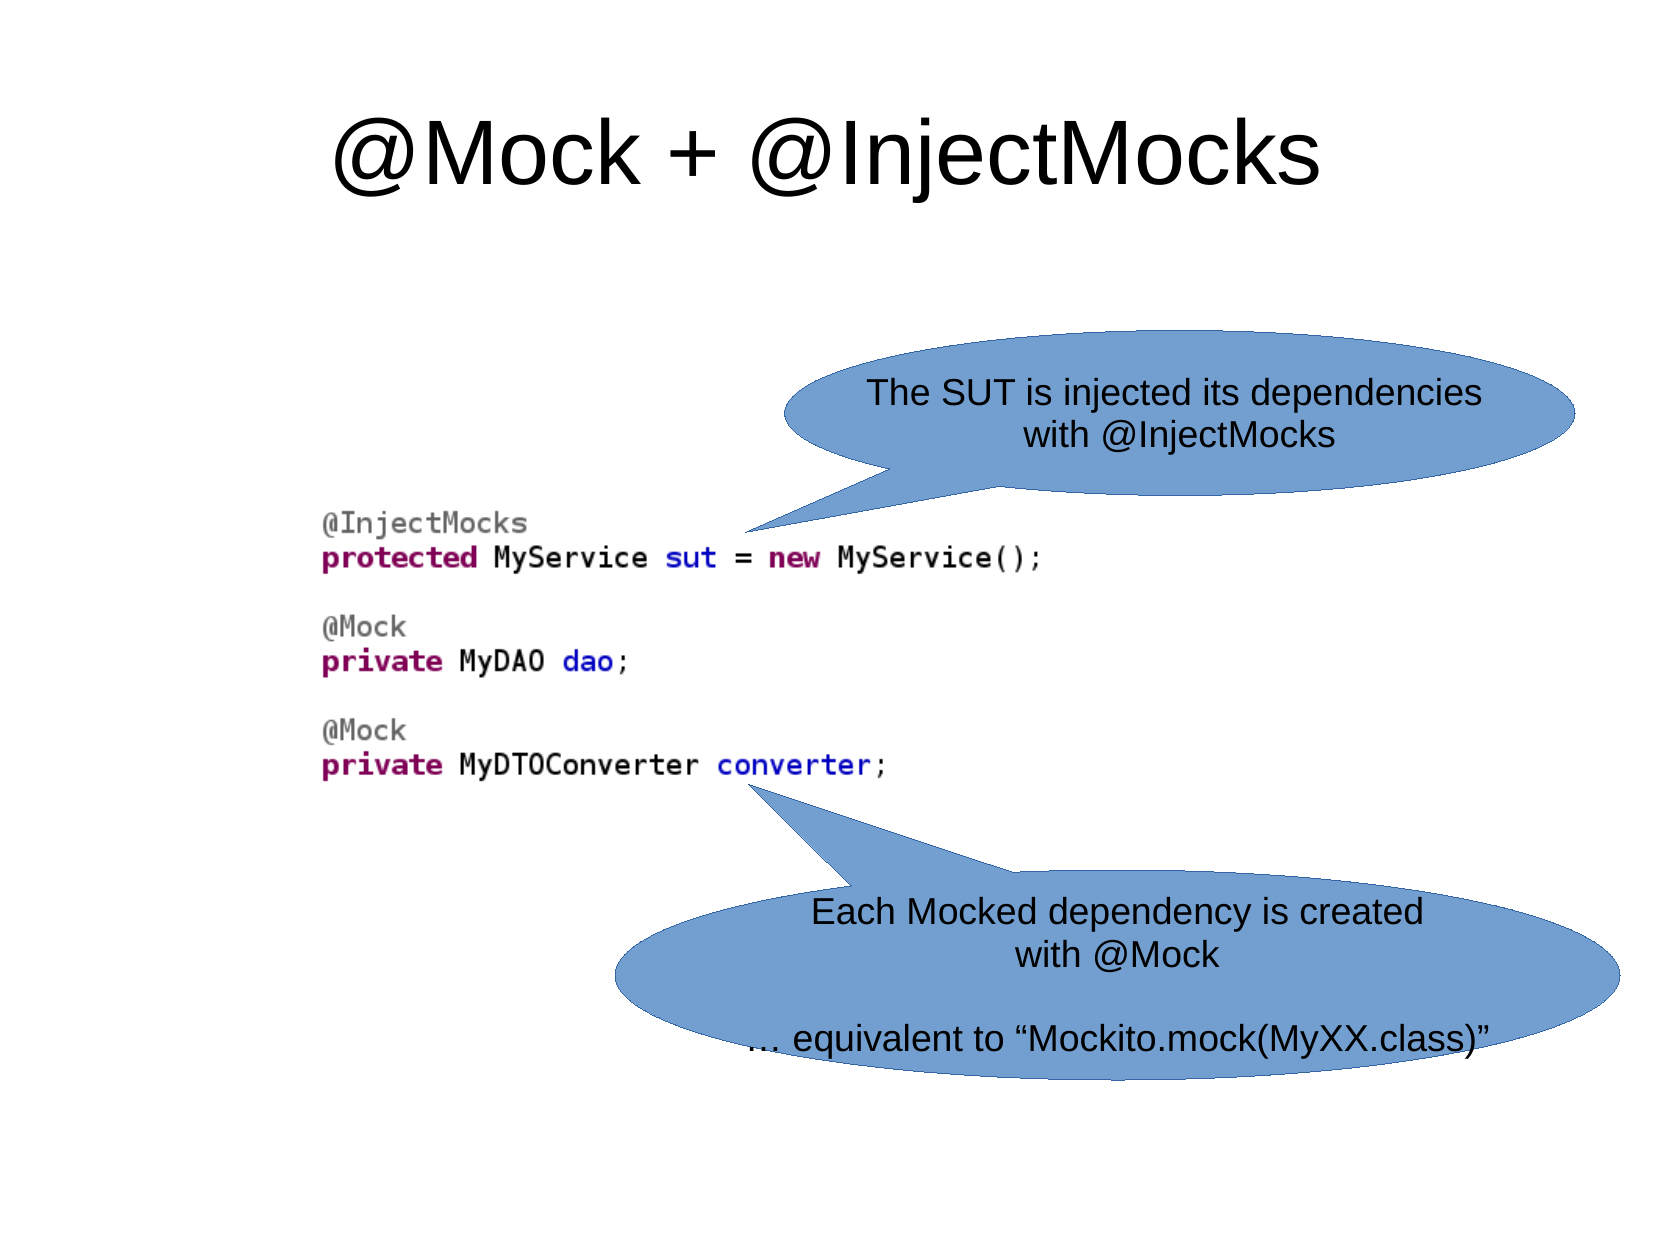

# @Mock + @InjectMocks
The SUT is injected its dependencies
with @InjectMocks
Each Mocked dependency is created
with @Mock
… equivalent to “Mockito.mock(MyXX.class)”